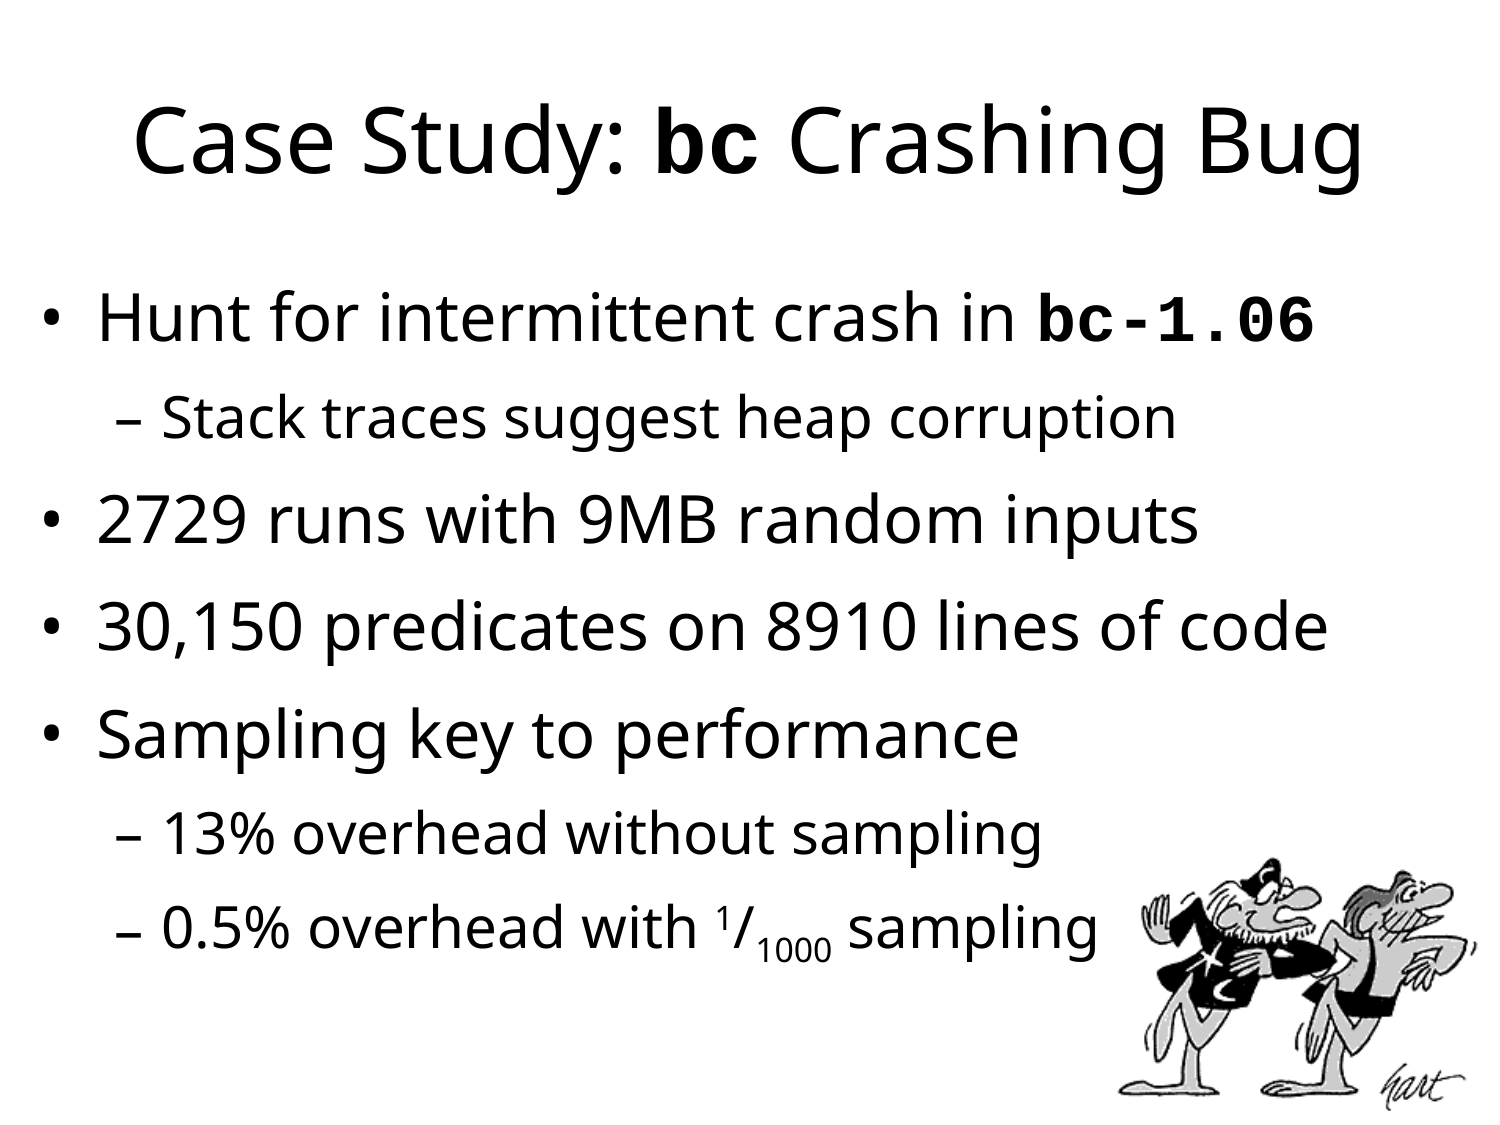

# Case Study: bc Crashing Bug
Hunt for intermittent crash in bc-1.06
Stack traces suggest heap corruption
2729 runs with 9MB random inputs
30,150 predicates on 8910 lines of code
Sampling key to performance
13% overhead without sampling
0.5% overhead with 1/1000 sampling
29